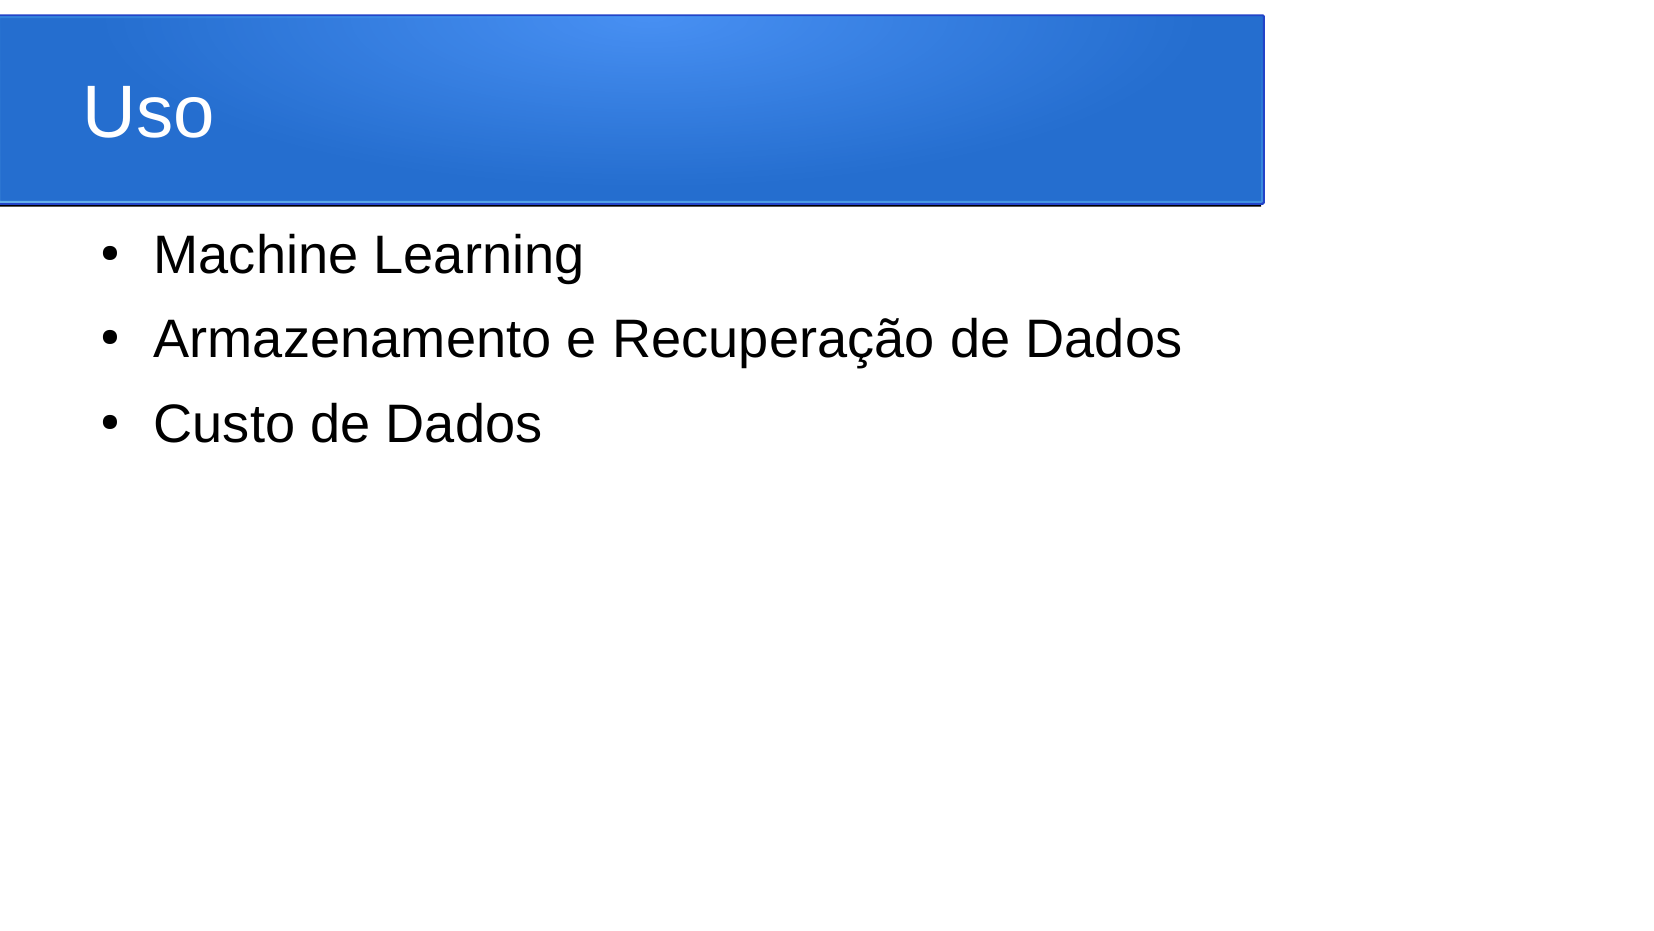

# Uso
Machine Learning
Armazenamento e Recuperação de Dados
Custo de Dados